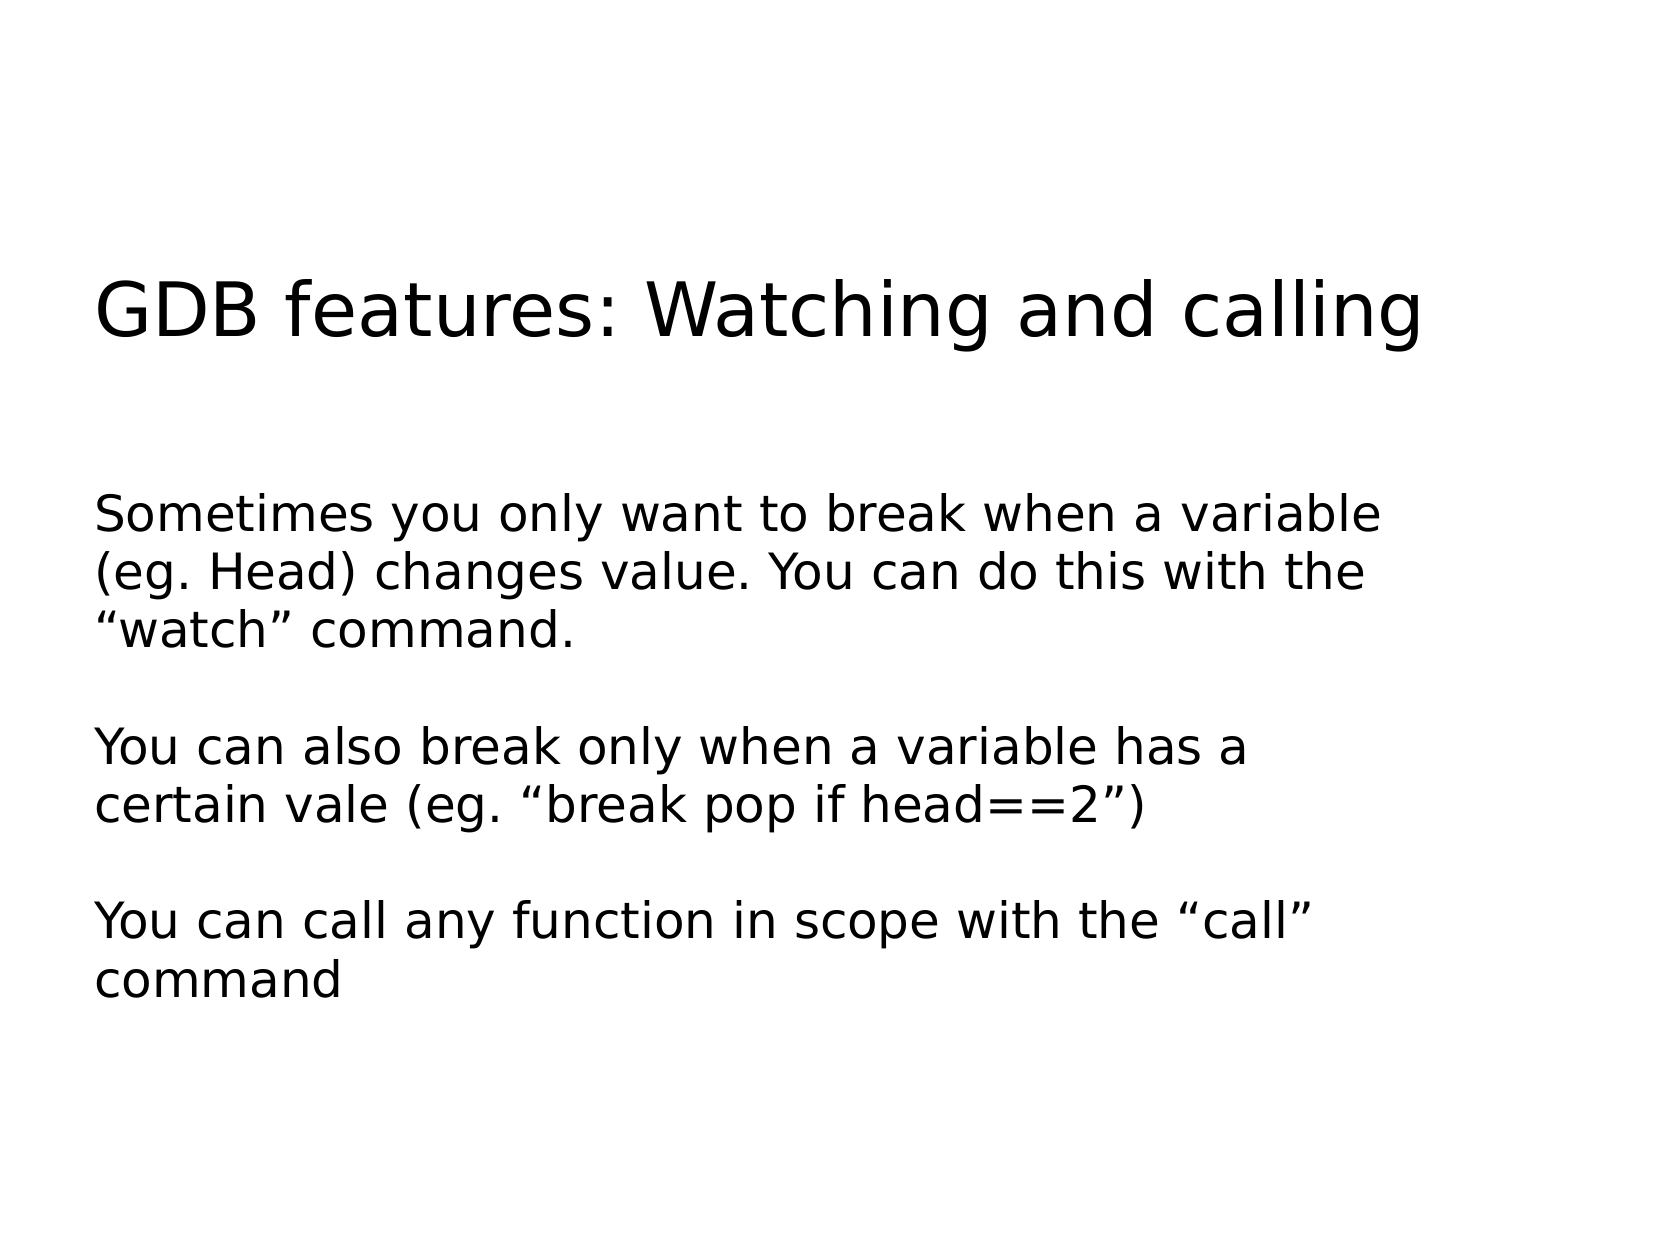

GDB features: Watching and calling
Sometimes you only want to break when a variable (eg. Head) changes value. You can do this with the “watch” command.
You can also break only when a variable has a certain vale (eg. “break pop if head==2”)
You can call any function in scope with the “call” command